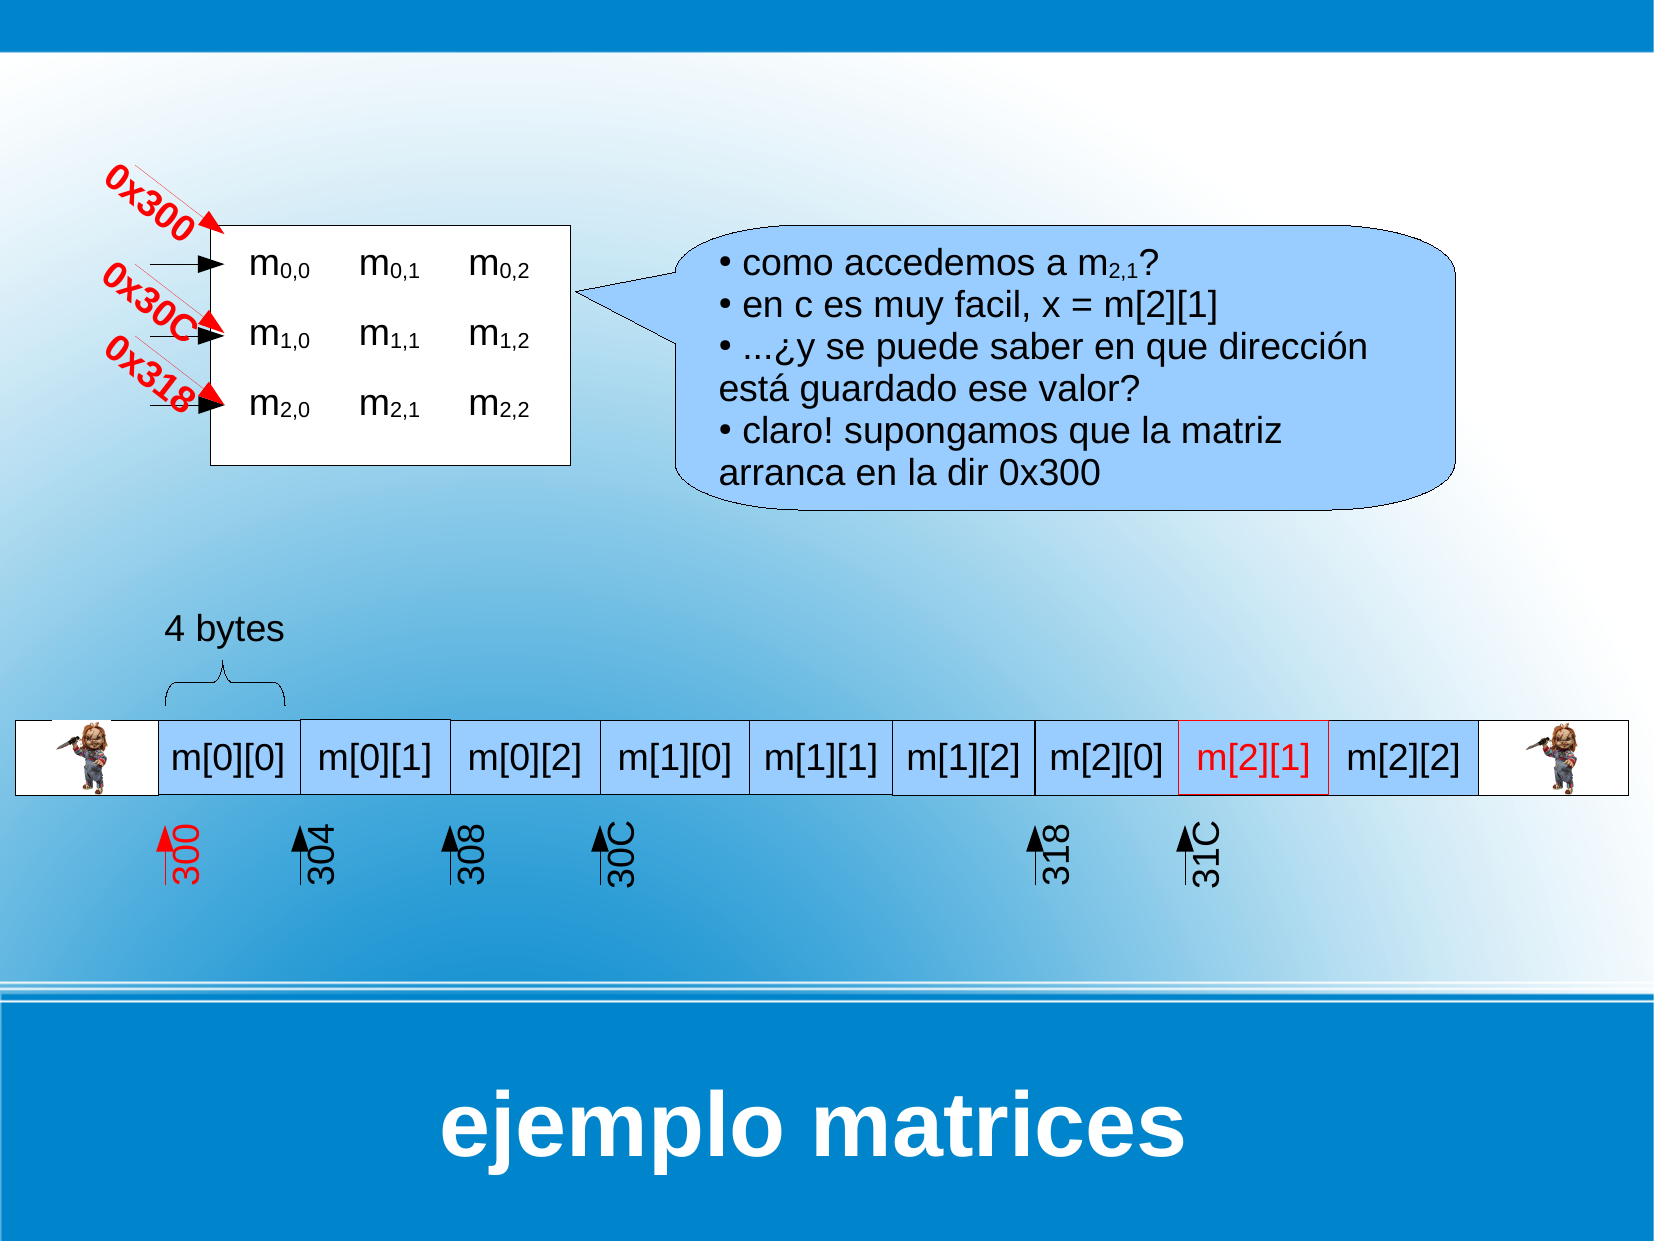

0x300
 como accedemos a m2,1?
 en c es muy facil, x = m[2][1]
 ...¿y se puede saber en que dirección está guardado ese valor?
 claro! supongamos que la matriz arranca en la dir 0x300
| m0,0 | m0,1 | m0,2 |
| --- | --- | --- |
| m1,0 | m1,1 | m1,2 |
| m2,0 | m2,1 | m2,2 |
0x30C
0x318
4 bytes
304
308
m[0][1]
m[0][0]
m[0][2]
m[1][0]
m[1][1]
m[2][1]
m[1][2]
m[2][1]
m[2][0]
m[2][2]
300
30C
318
31C
# ejemplo matrices